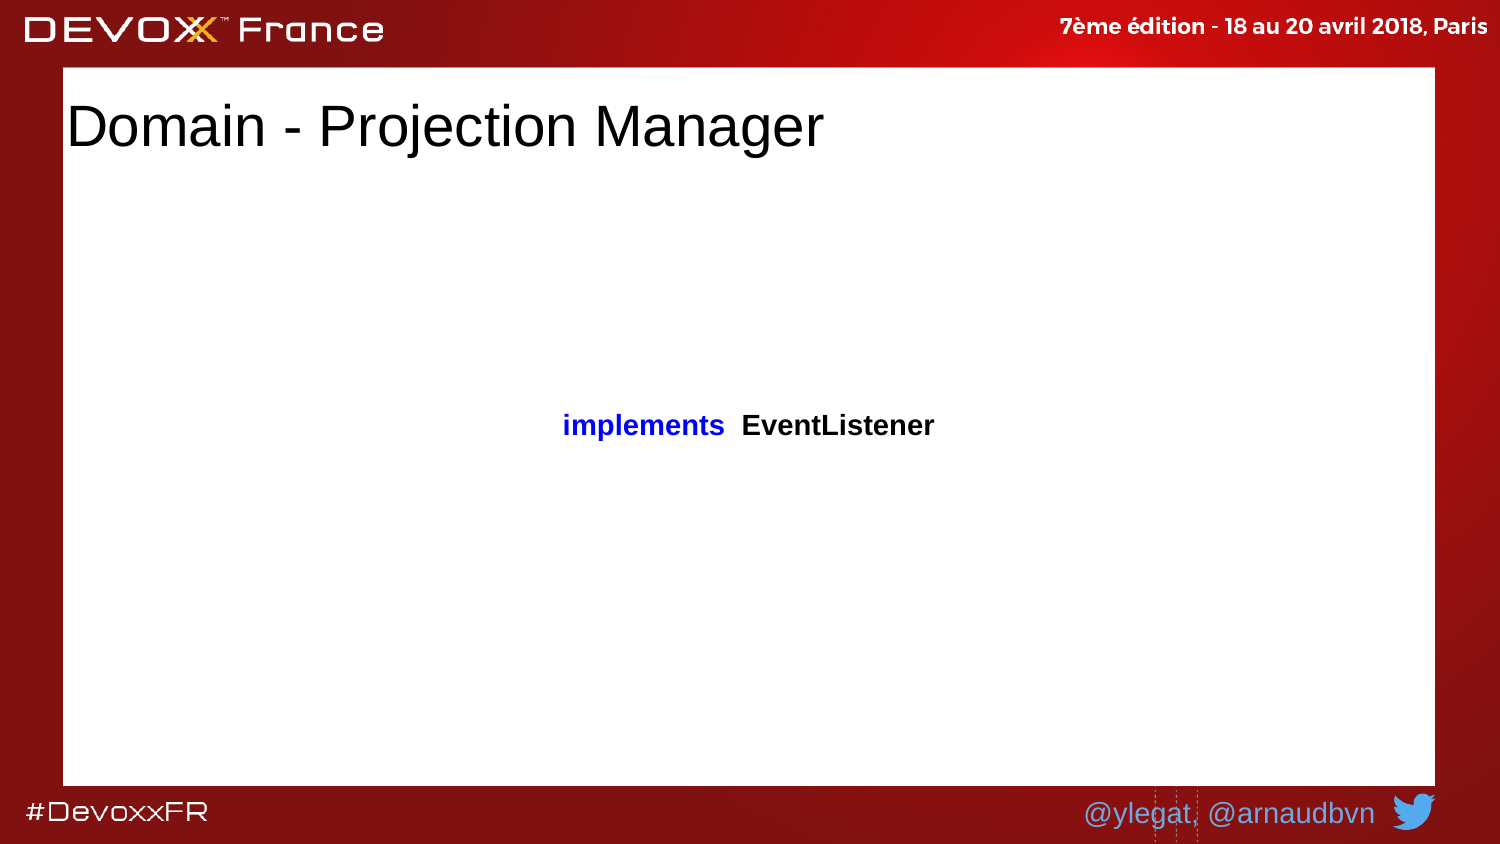

# Domain - Projection Manager
implements EventListener
@ylegat, @arnaudbvn